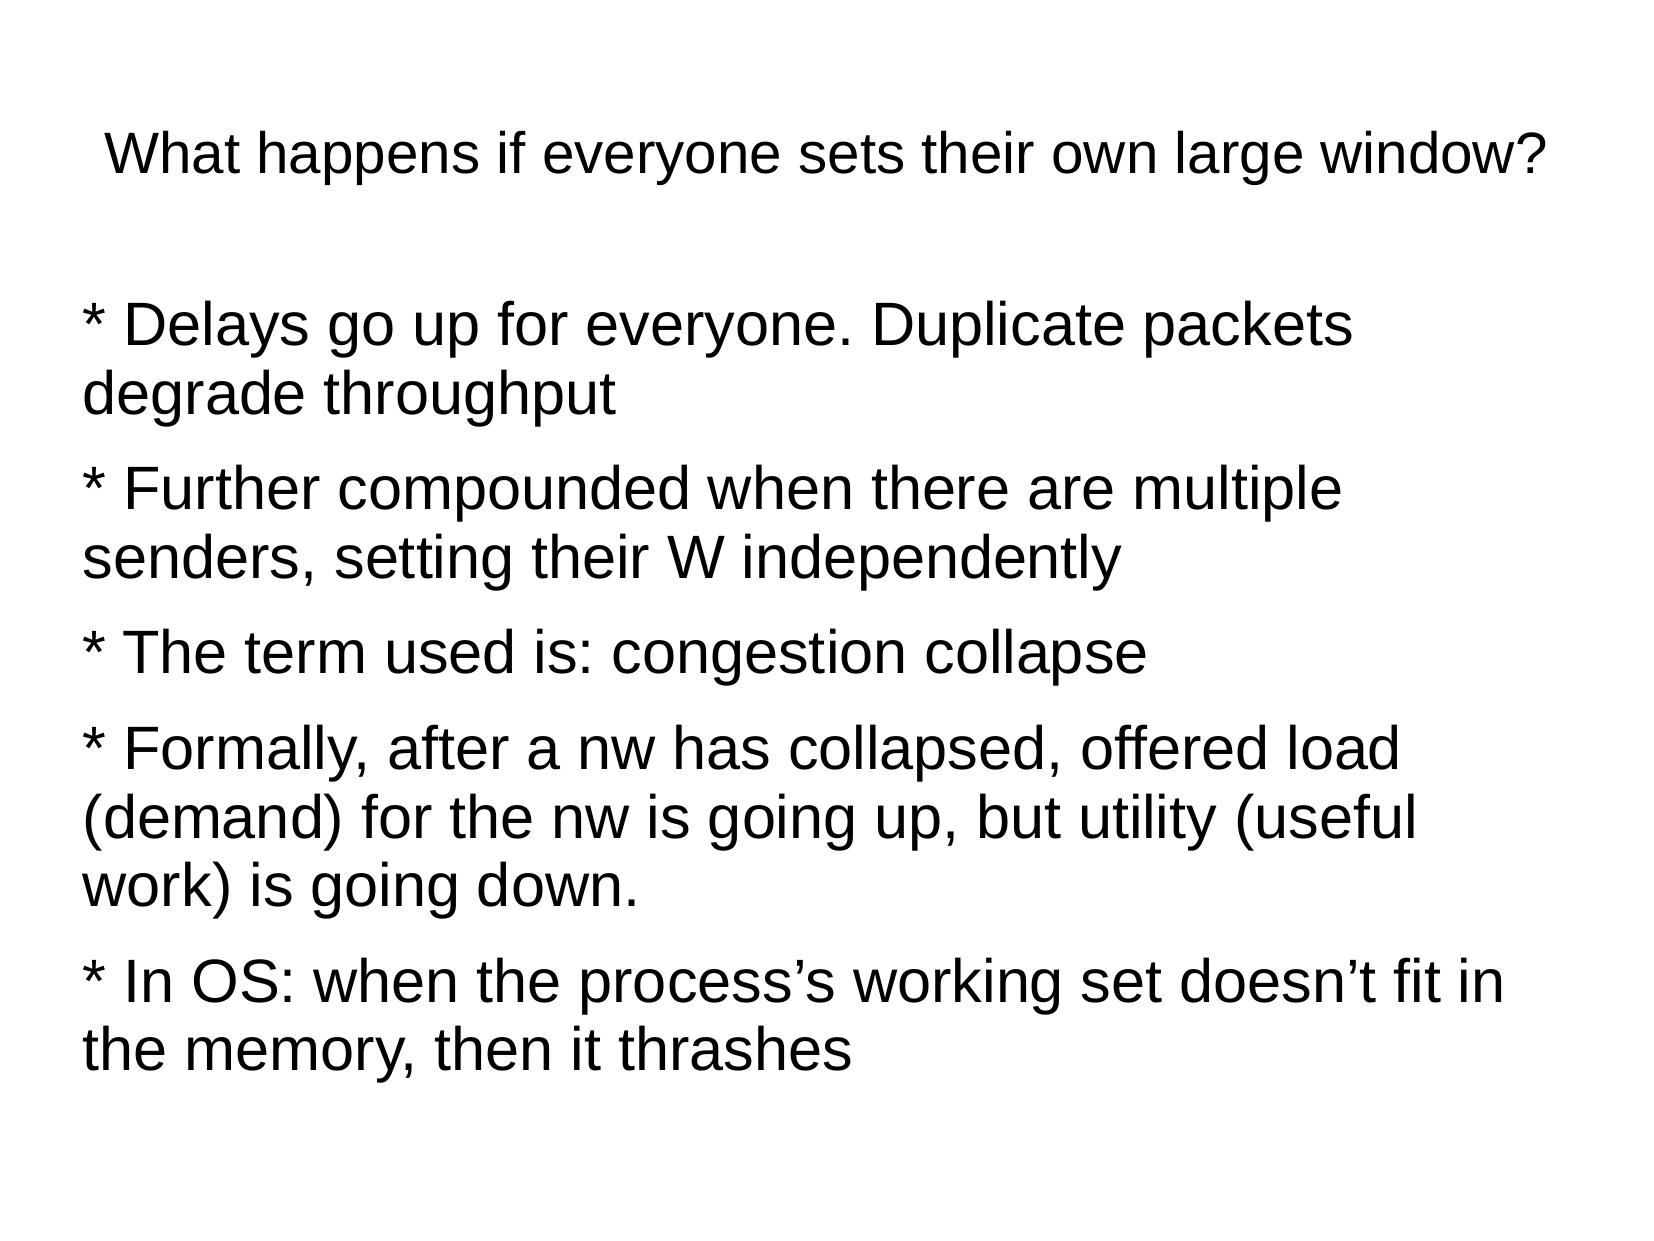

# What happens if everyone sets their own large window?
* Delays go up for everyone. Duplicate packets degrade throughput
* Further compounded when there are multiple senders, setting their W independently
* The term used is: congestion collapse
* Formally, after a nw has collapsed, offered load (demand) for the nw is going up, but utility (useful work) is going down.
* In OS: when the process’s working set doesn’t fit in the memory, then it thrashes